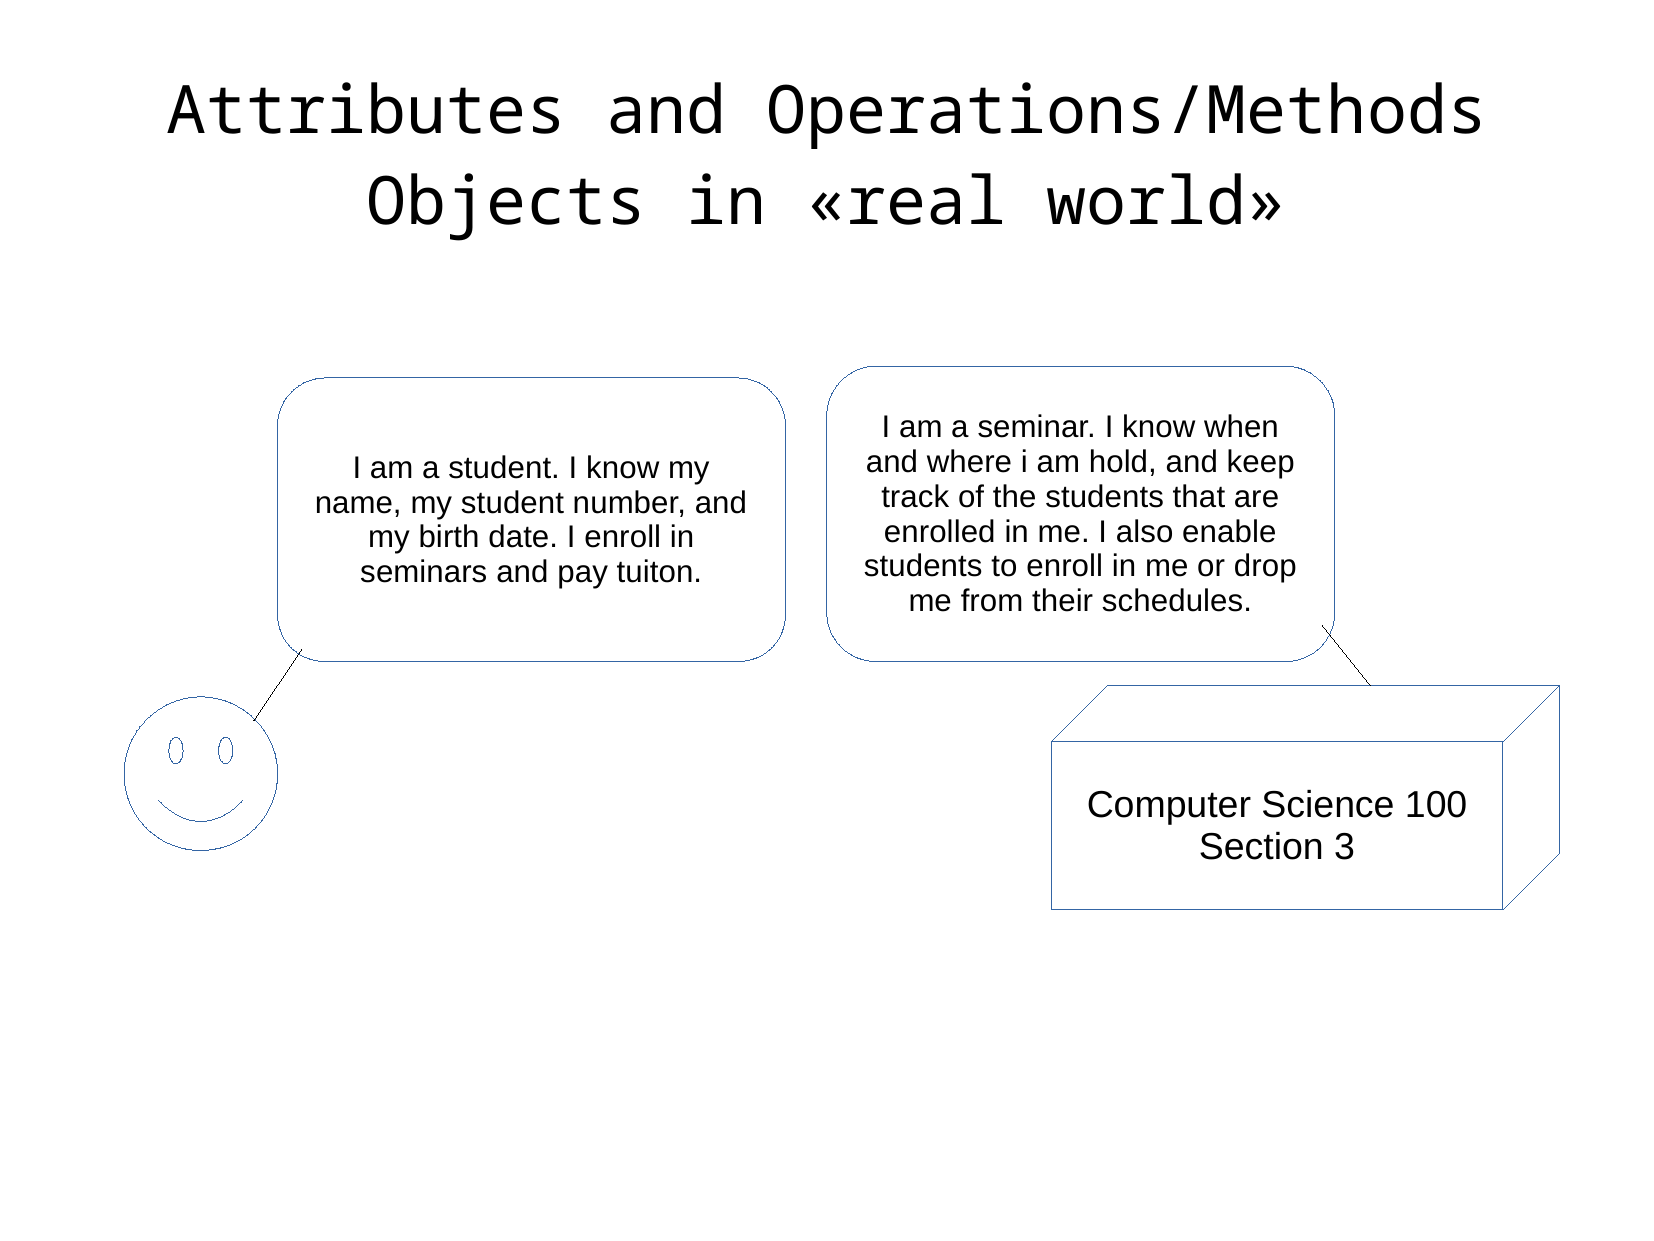

# Attributes and Operations/Methods Objects in «real world»
I am a seminar. I know when and where i am hold, and keep track of the students that are enrolled in me. I also enable students to enroll in me or drop me from their schedules.
I am a student. I know my name, my student number, and my birth date. I enroll in seminars and pay tuiton.
Computer Science 100
Section 3